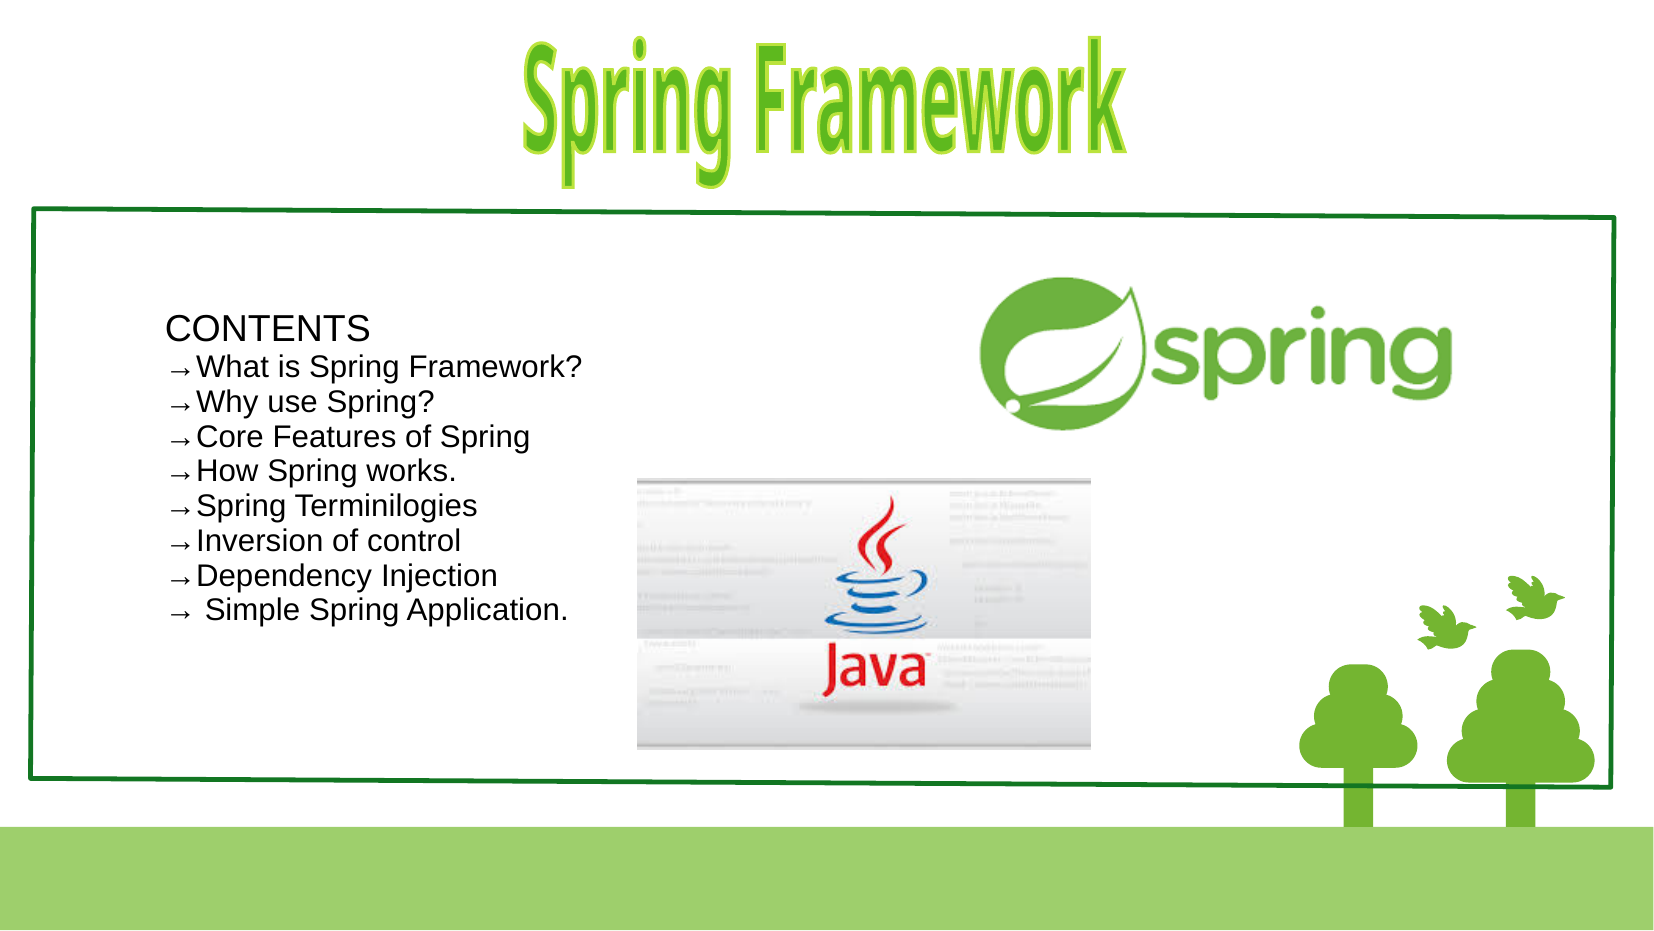

Spring Framework
CONTENTS
→What is Spring Framework?
→Why use Spring?
→Core Features of Spring
→How Spring works.
→Spring Terminilogies
→Inversion of control
→Dependency Injection
→ Simple Spring Application.